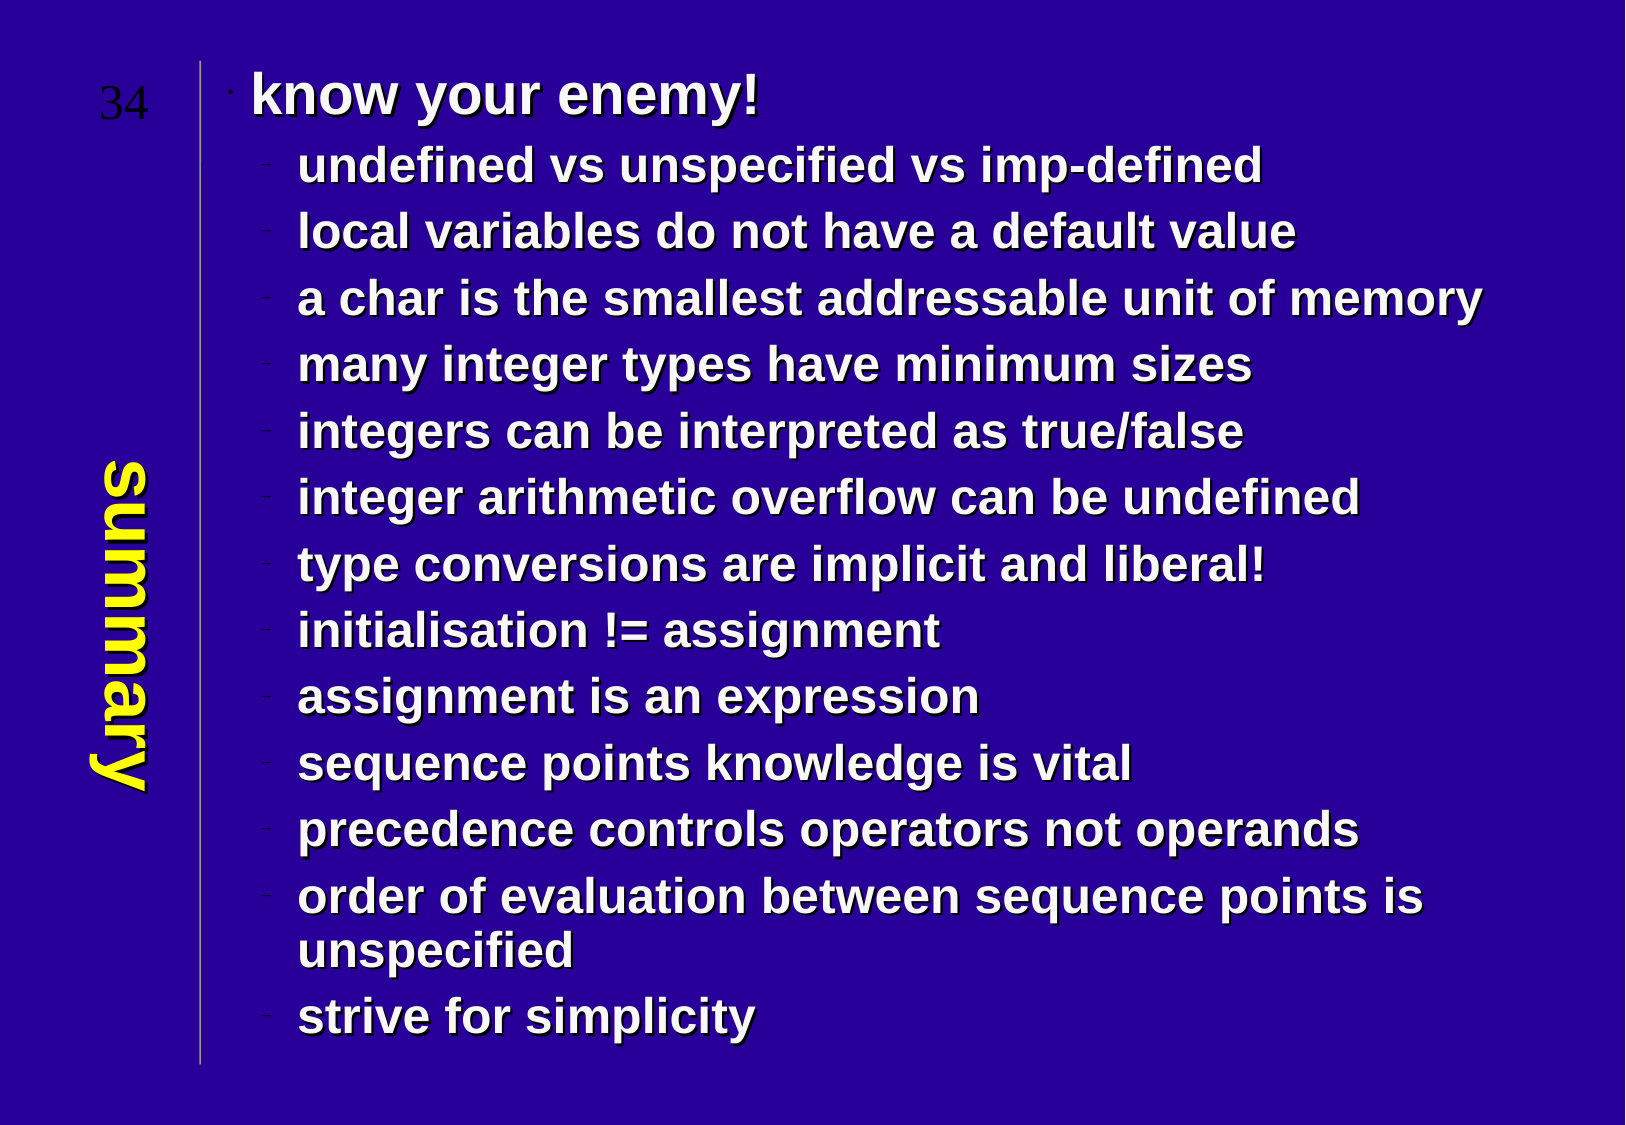

know your enemy!
undefined vs unspecified vs imp-defined
local variables do not have a default value
a char is the smallest addressable unit of memory
many integer types have minimum sizes
integers can be interpreted as true/false
integer arithmetic overflow can be undefined
type conversions are implicit and liberal!
initialisation != assignment
assignment is an expression
sequence points knowledge is vital
precedence controls operators not operands
order of evaluation between sequence points is unspecified
strive for simplicity
34
# summary